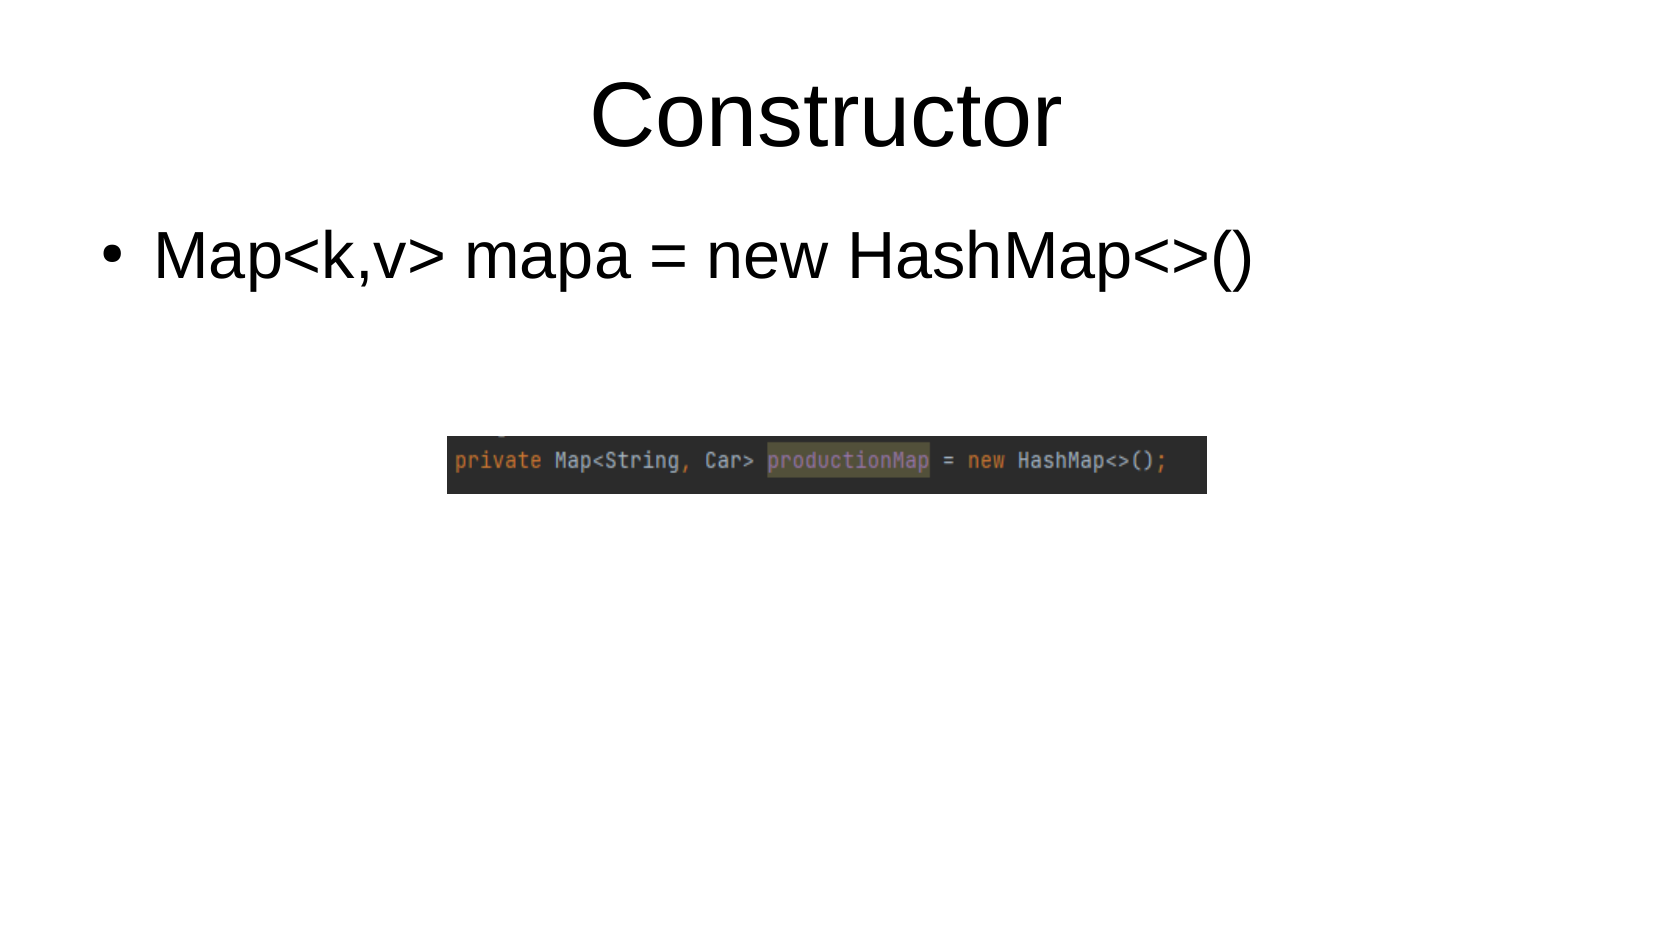

# Constructor
Map<k,v> mapa = new HashMap<>()